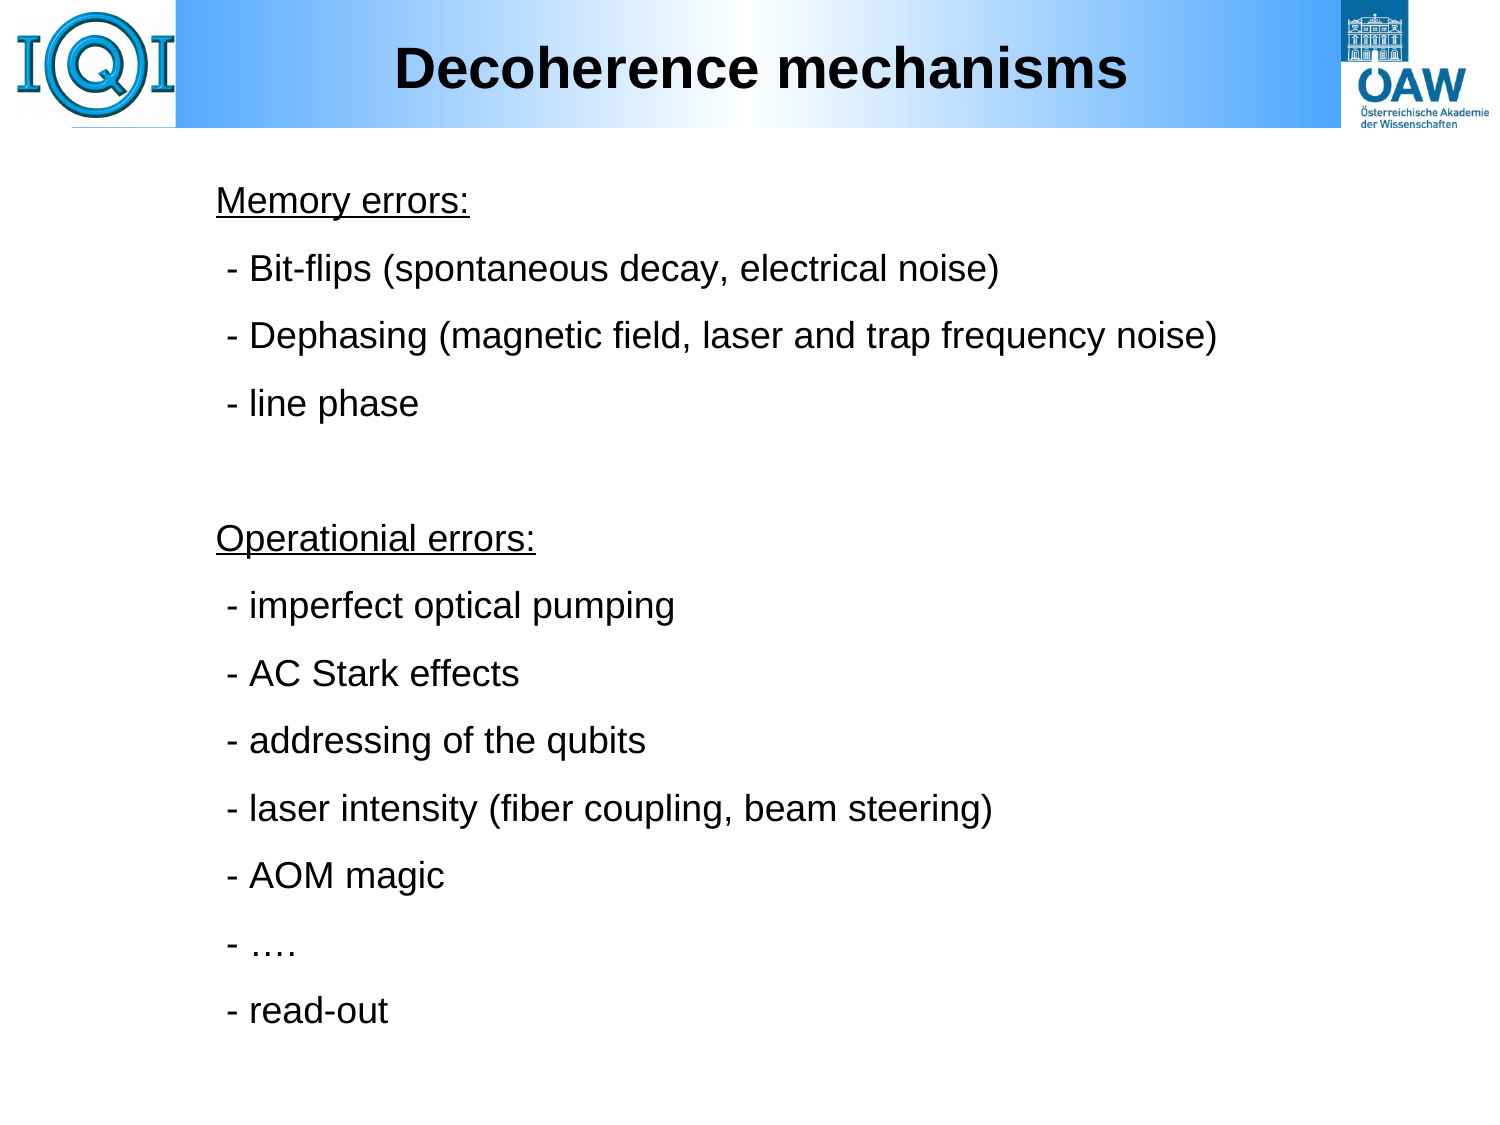

Decoherence mechanisms
Memory errors:
 - Bit-flips (spontaneous decay, electrical noise)‏
 - Dephasing (magnetic field, laser and trap frequency noise)‏
 - line phase
Operationial errors:
 - imperfect optical pumping
 - AC Stark effects
 - addressing of the qubits
 - laser intensity (fiber coupling, beam steering)‏
 - AOM magic
 - ….
 - read-out